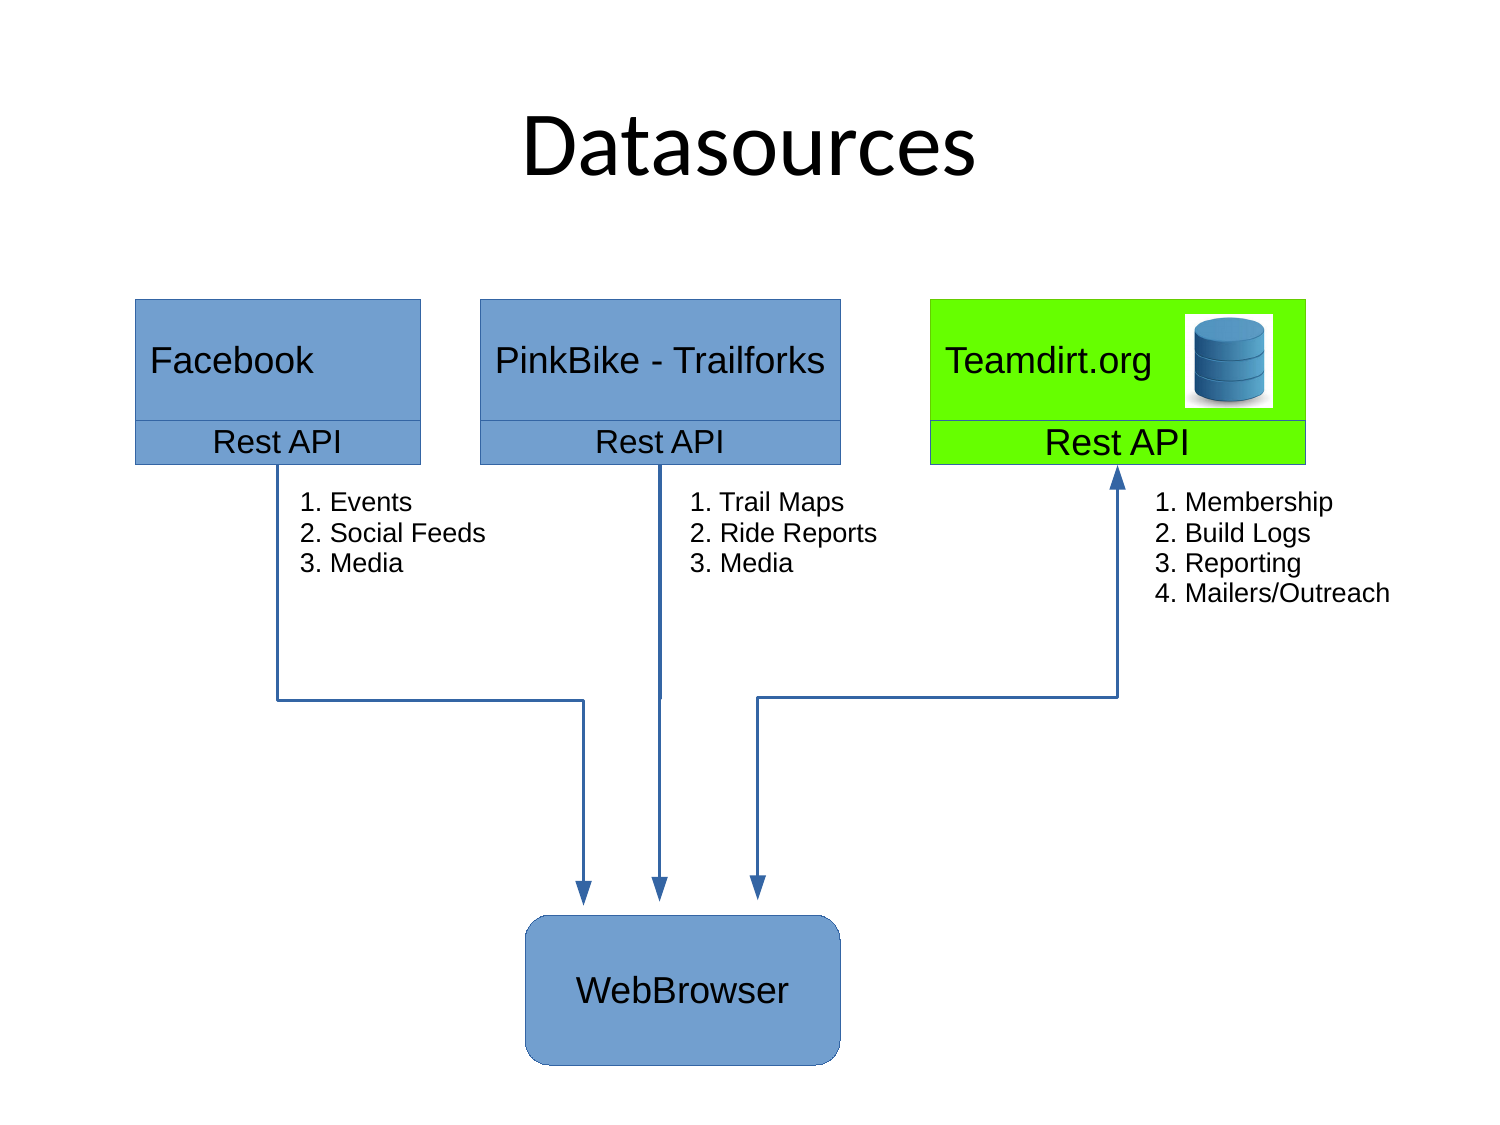

Datasources
Facebook
PinkBike - Trailforks
Teamdirt.org
Rest API
Rest API
Rest API
1. Events
2. Social Feeds
3. Media
1. Trail Maps
2. Ride Reports
3. Media
1. Membership
2. Build Logs
3. Reporting
4. Mailers/Outreach
WebBrowser